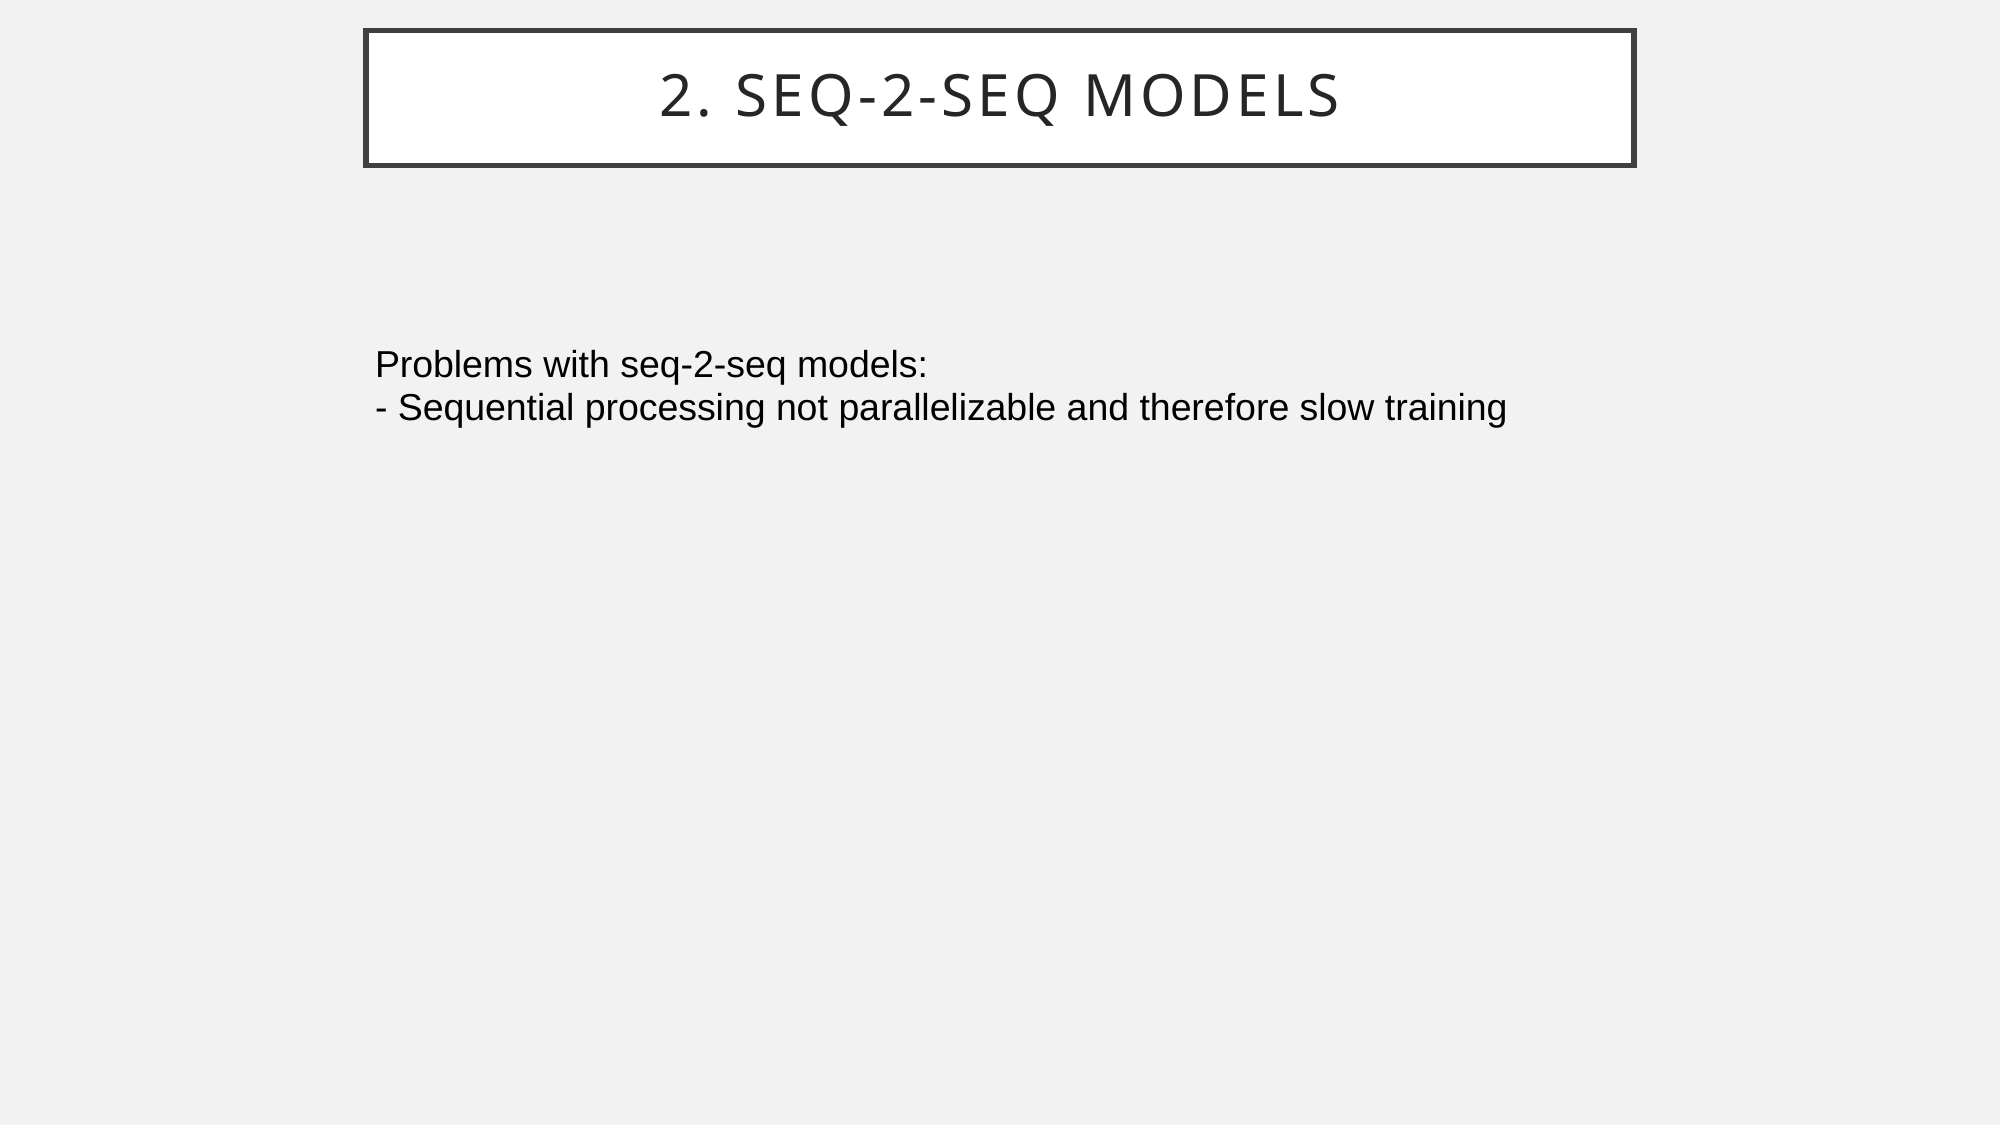

# 2. Seq-2-seq models
Problems with seq-2-seq models:
- Sequential processing not parallelizable and therefore slow training